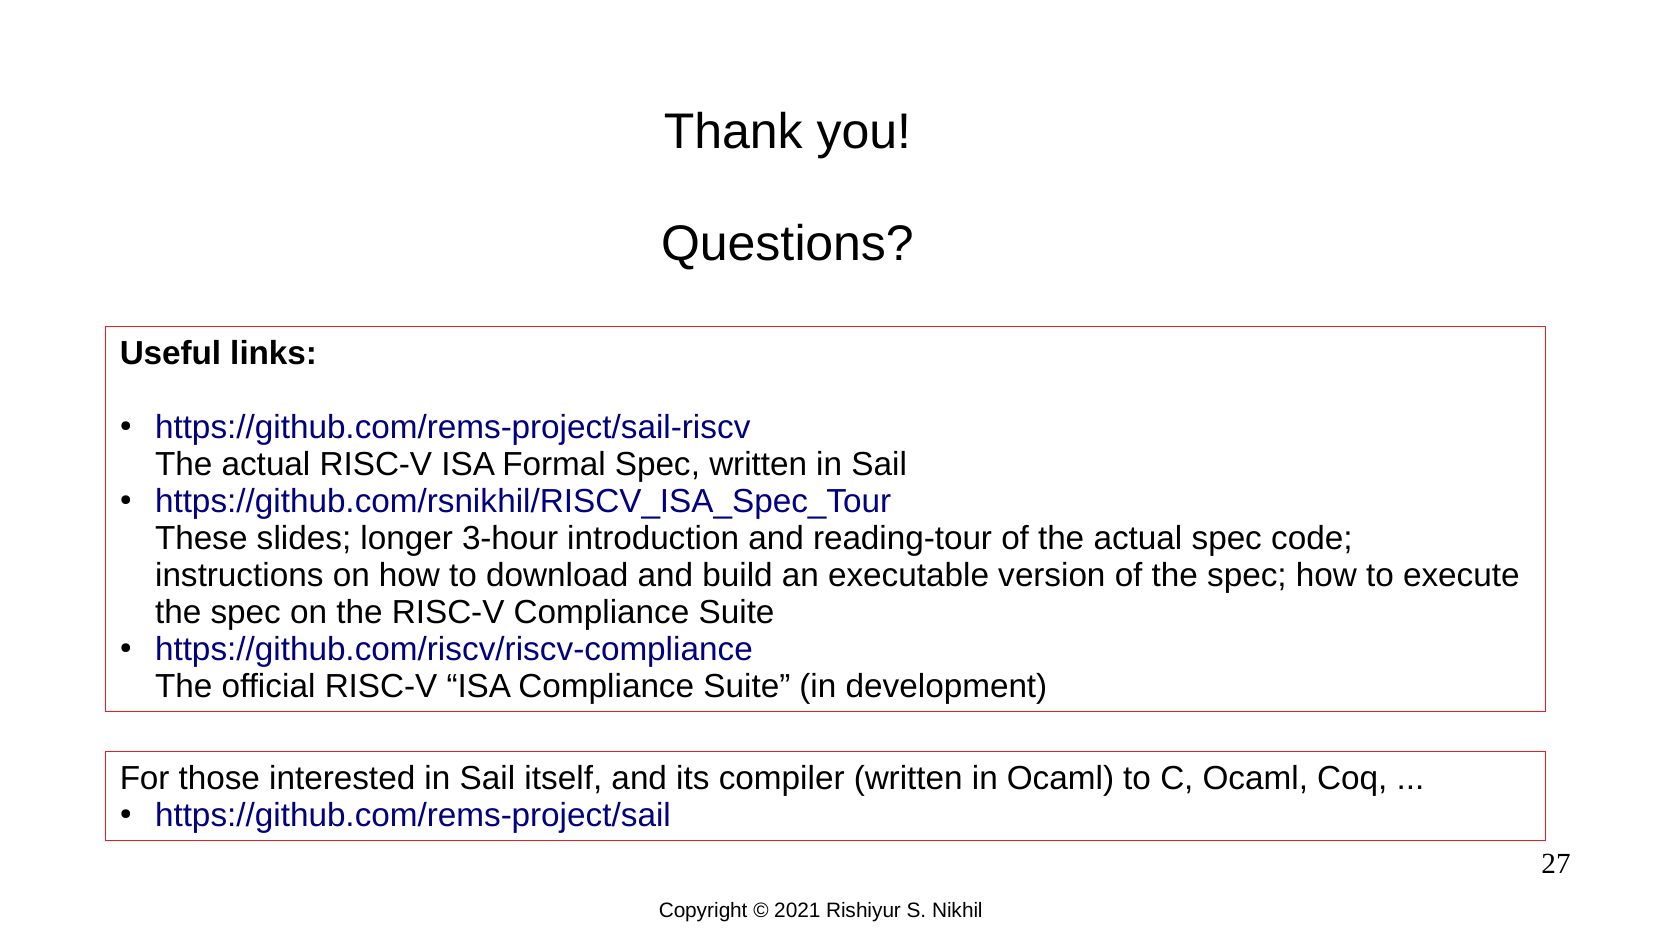

Thank you!
Questions?
Useful links:
https://github.com/rems-project/sail-riscv
The actual RISC-V ISA Formal Spec, written in Sail
https://github.com/rsnikhil/RISCV_ISA_Spec_Tour
These slides; longer 3-hour introduction and reading-tour of the actual spec code; instructions on how to download and build an executable version of the spec; how to execute the spec on the RISC-V Compliance Suite
https://github.com/riscv/riscv-compliance
The official RISC-V “ISA Compliance Suite” (in development)
For those interested in Sail itself, and its compiler (written in Ocaml) to C, Ocaml, Coq, ...
https://github.com/rems-project/sail
27